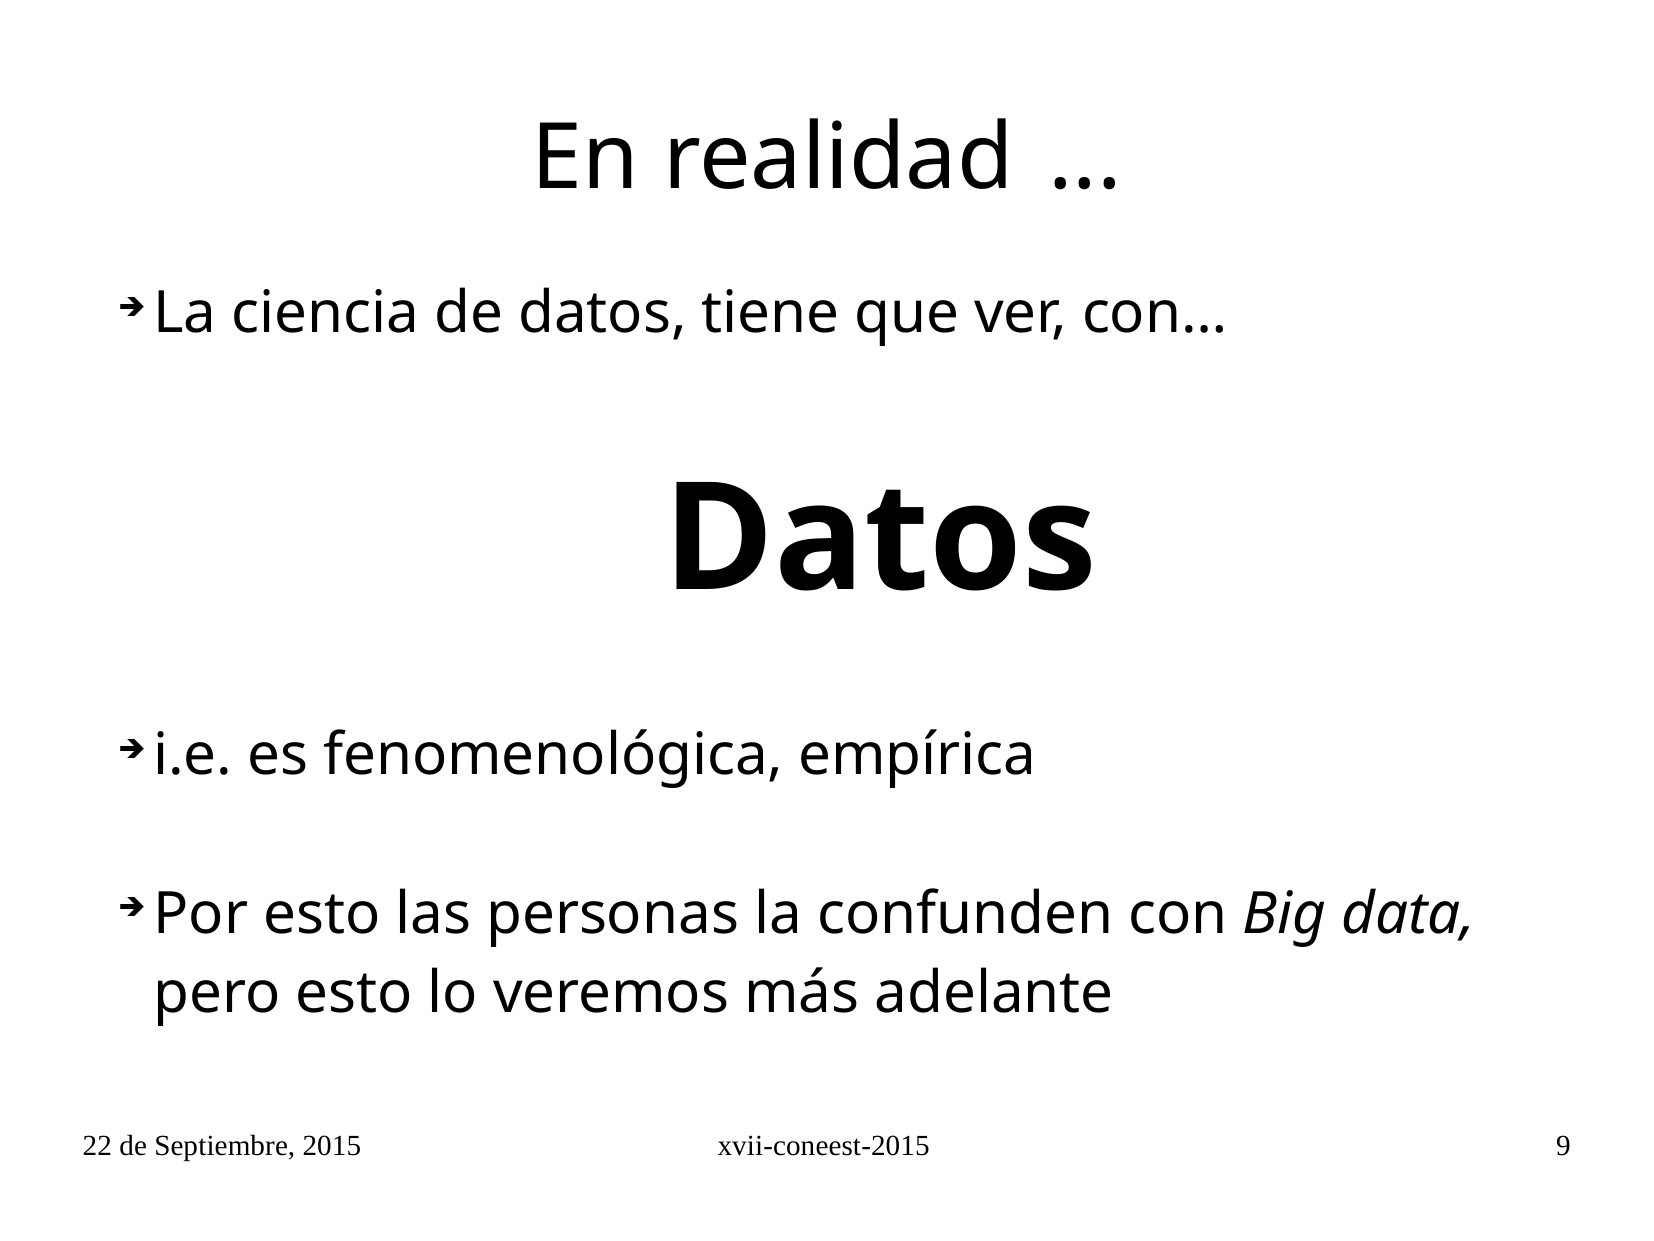

En realidad	...
# La ciencia de datos, tiene que ver, con…
Datos
i.e. es fenomenológica, empírica
Por esto las personas la confunden con Big data, pero esto lo veremos más adelante
22 de Septiembre, 2015
xvii-coneest-2015
9